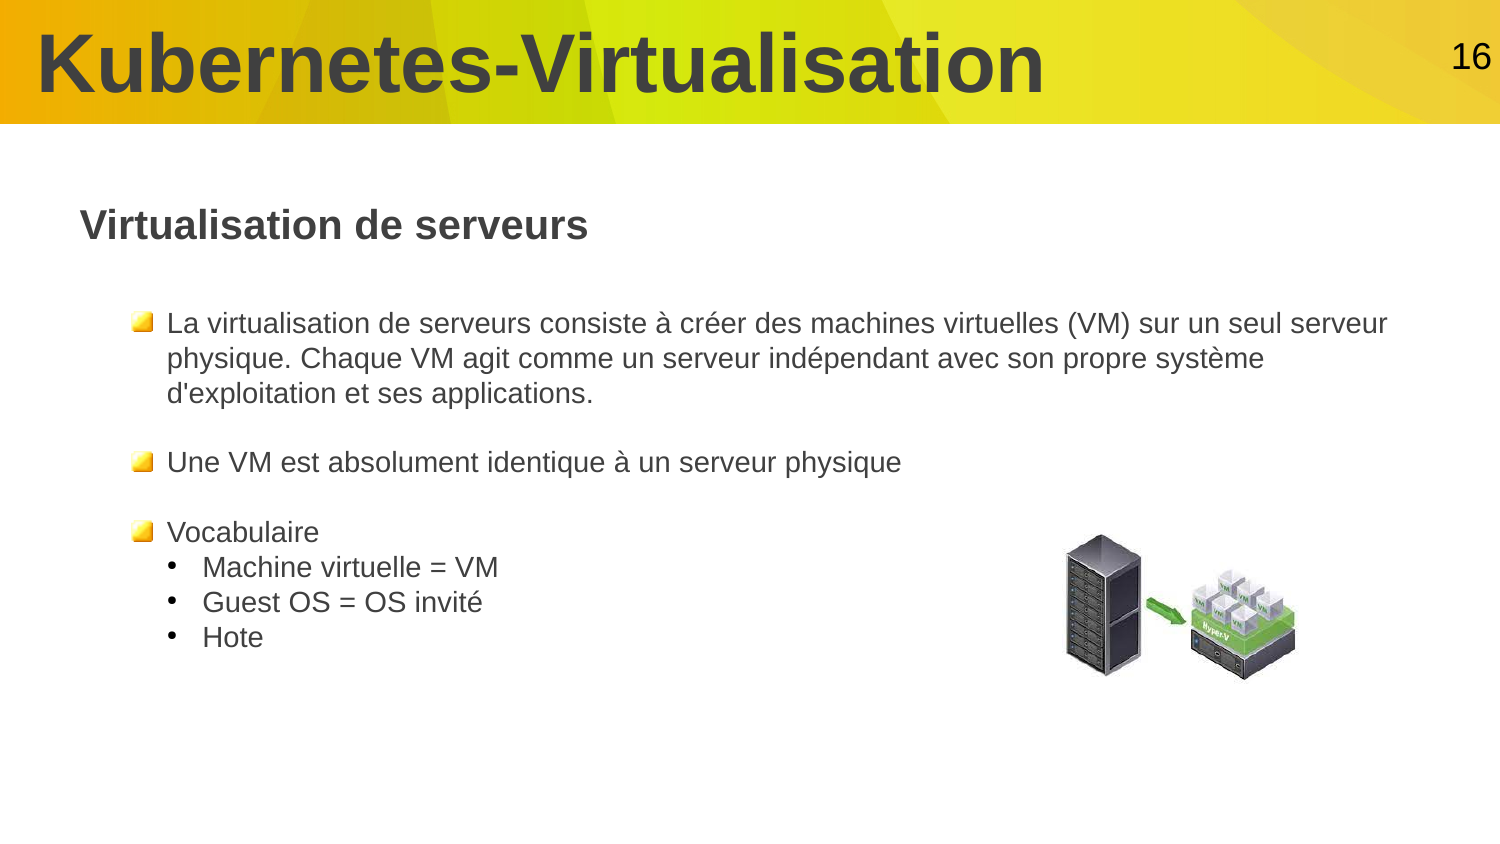

Kubernetes-Virtualisation
Virtualisation de serveurs
La virtualisation de serveurs consiste à créer des machines virtuelles (VM) sur un seul serveur physique. Chaque VM agit comme un serveur indépendant avec son propre système d'exploitation et ses applications.
Une VM est absolument identique à un serveur physique
Vocabulaire
Machine virtuelle = VM
Guest OS = OS invité
Hote